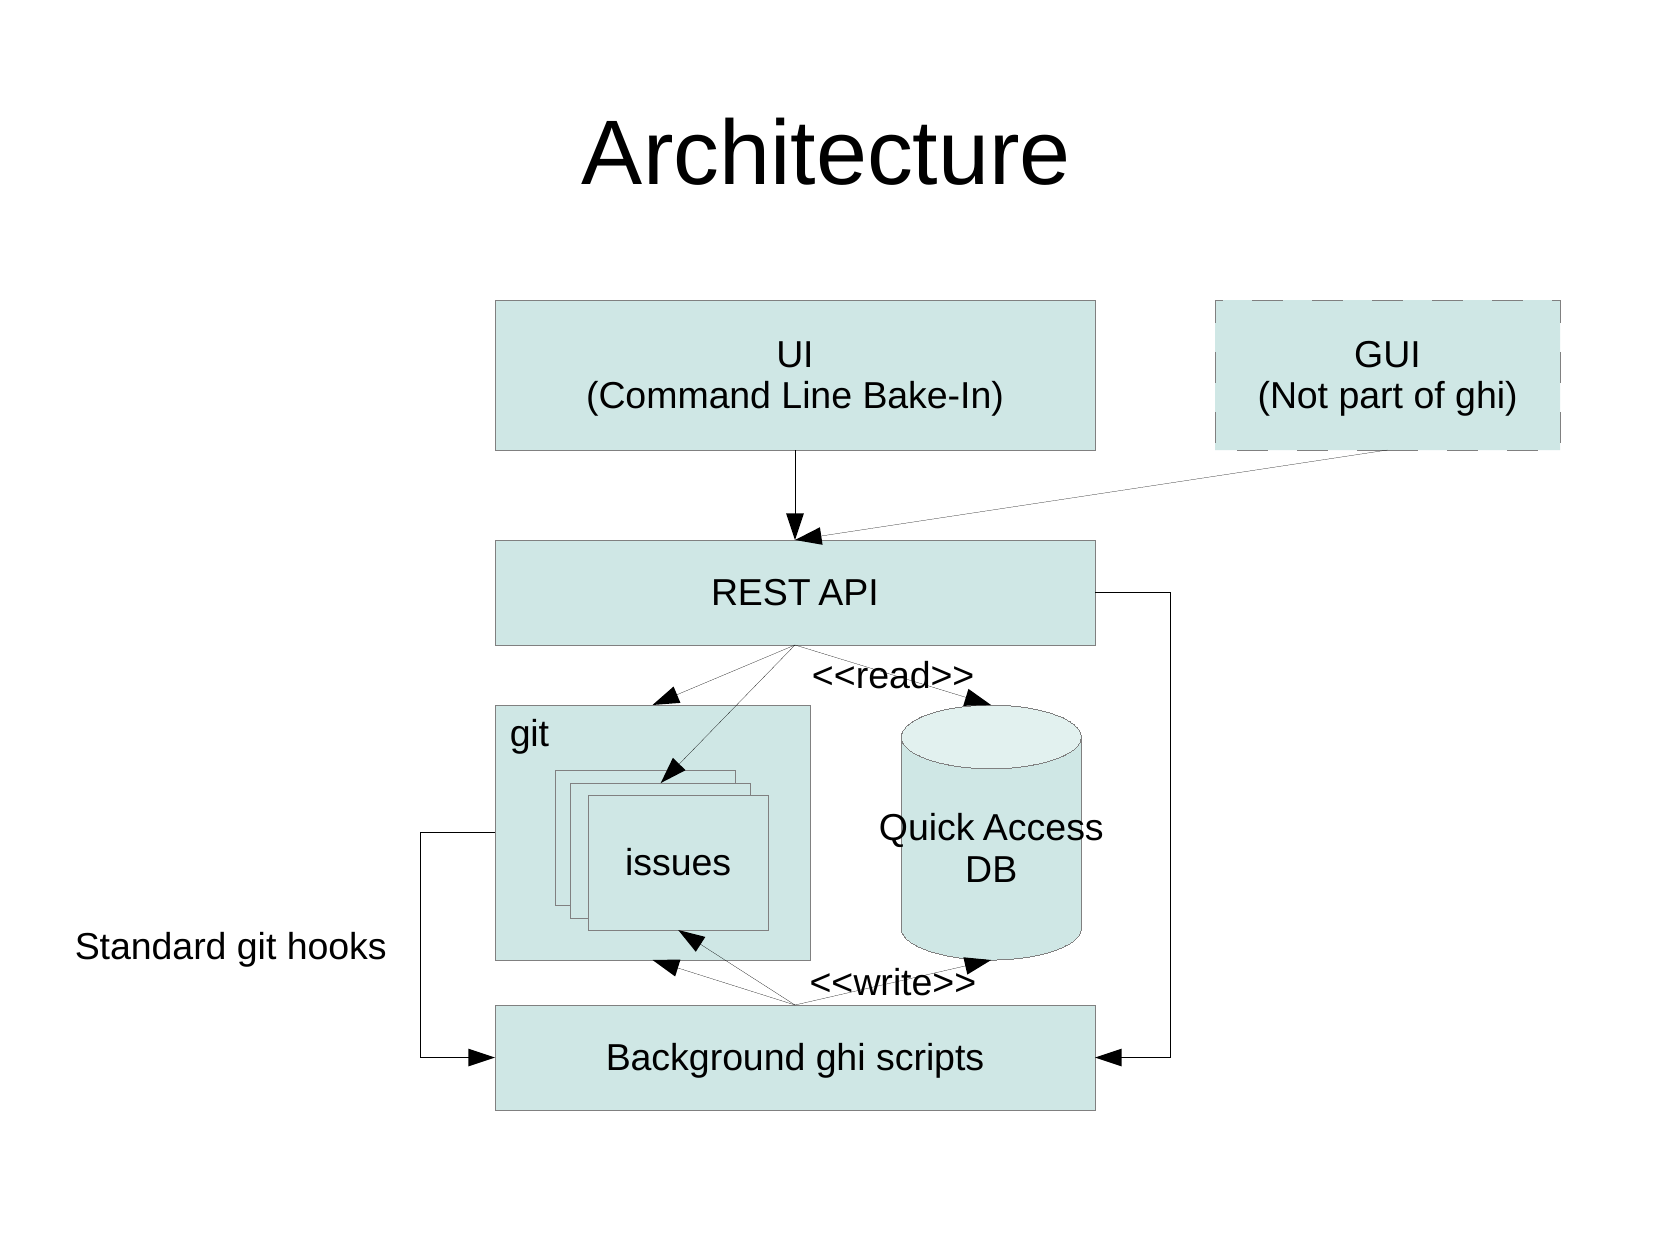

# Architecture
UI
(Command Line Bake-In)
GUI
(Not part of ghi)
REST API
git
Quick Access
DB
issues
issues
issues
Standard git hooks
Background ghi scripts